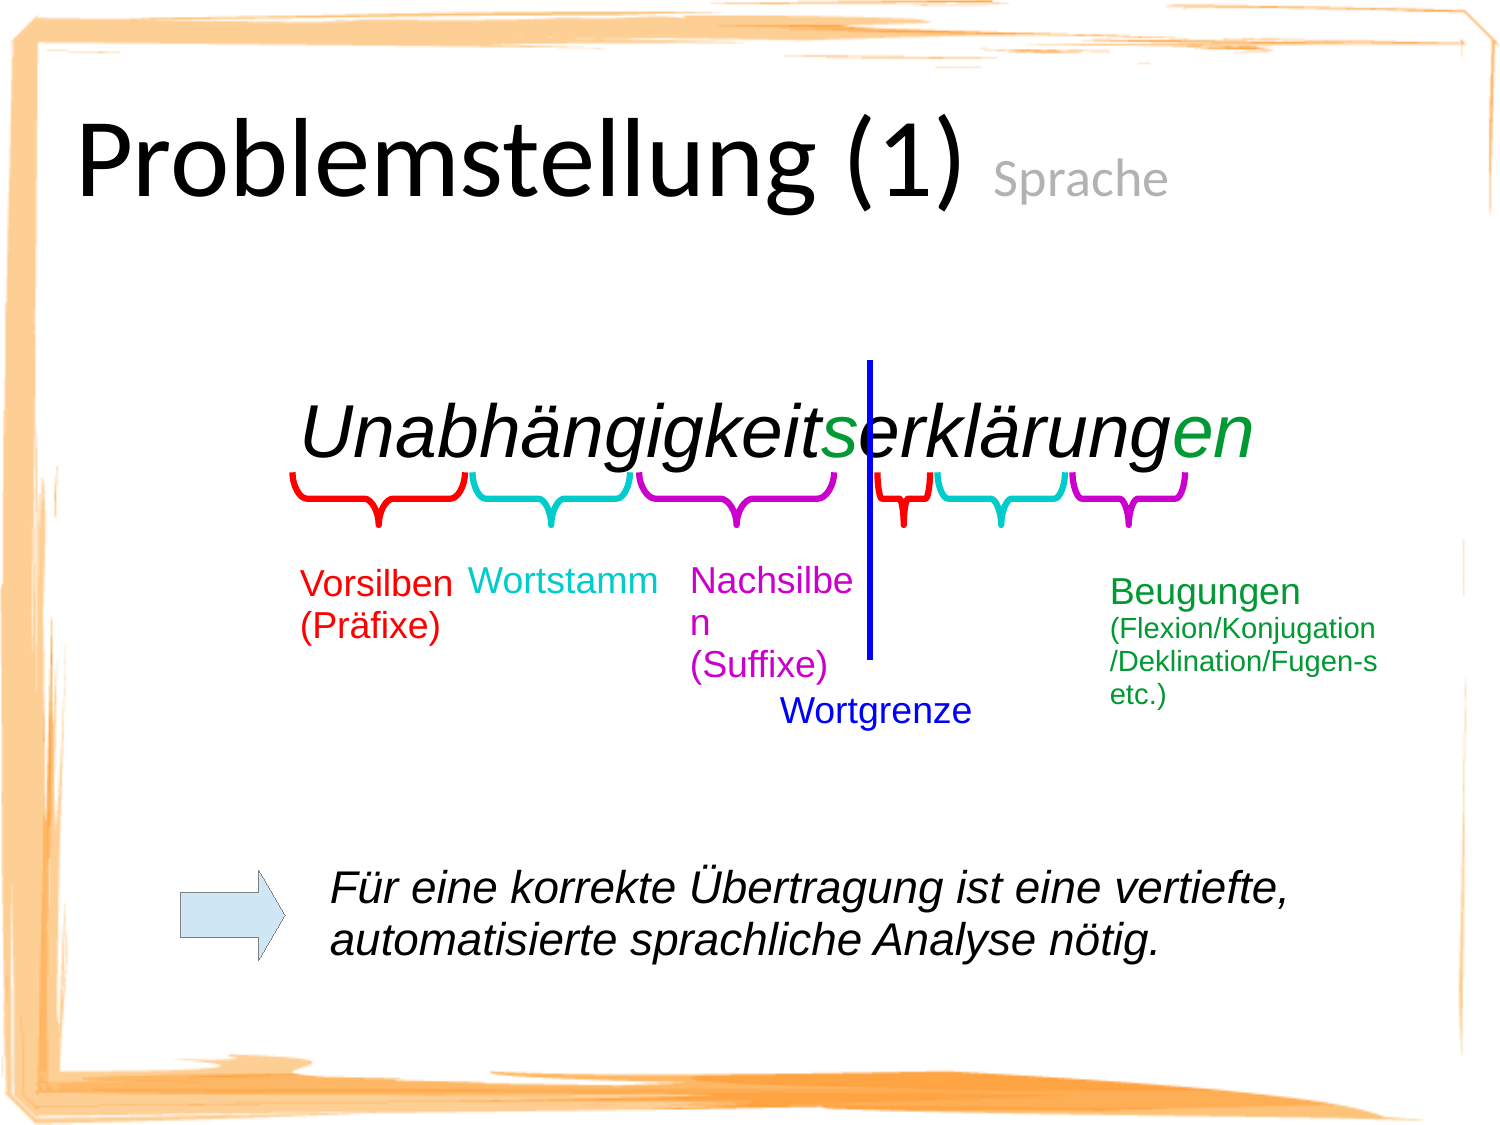

# Problemstellung (1) Sprache
Unabhängigkeitserklärungen
Wortstamm
Nachsilben
(Suffixe)
Vorsilben
(Präfixe)
Beugungen (Flexion/Konjugation/Deklination/Fugen-s etc.)
Wortgrenze
Für eine korrekte Übertragung ist eine vertiefte, automatisierte sprachliche Analyse nötig.